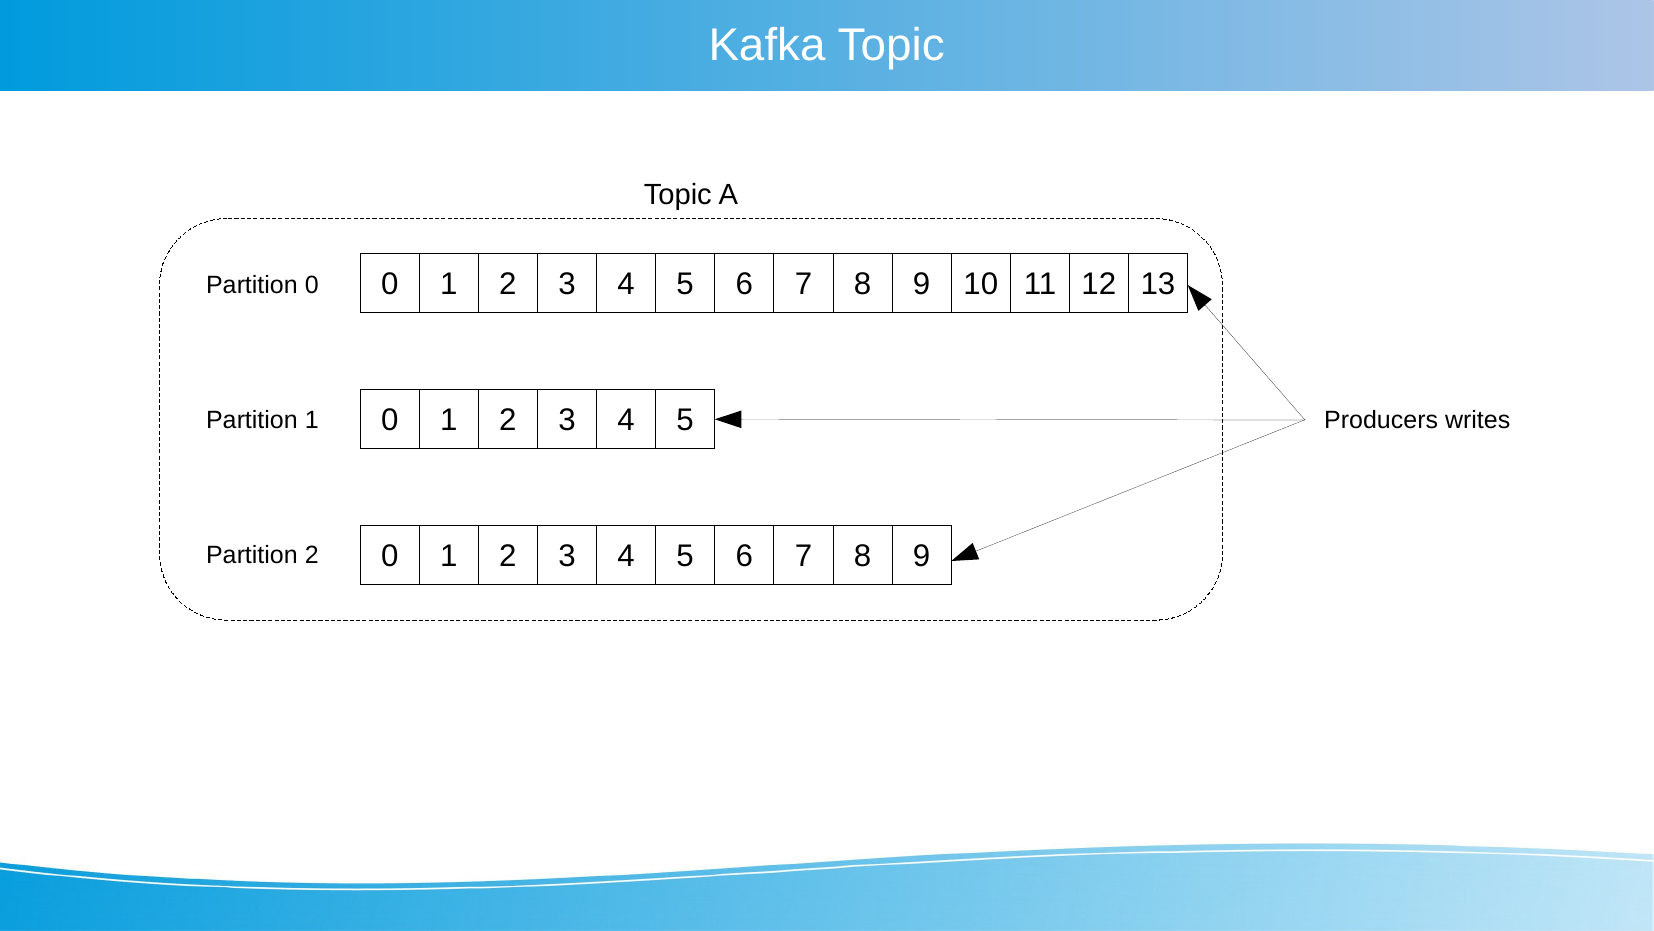

# Kafka Topic
Topic A
0
1
2
3
4
5
6
7
8
9
10
11
12
13
Partition 0
0
1
2
3
4
5
Partition 1
Producers writes
0
1
2
3
4
5
6
7
8
9
Partition 2